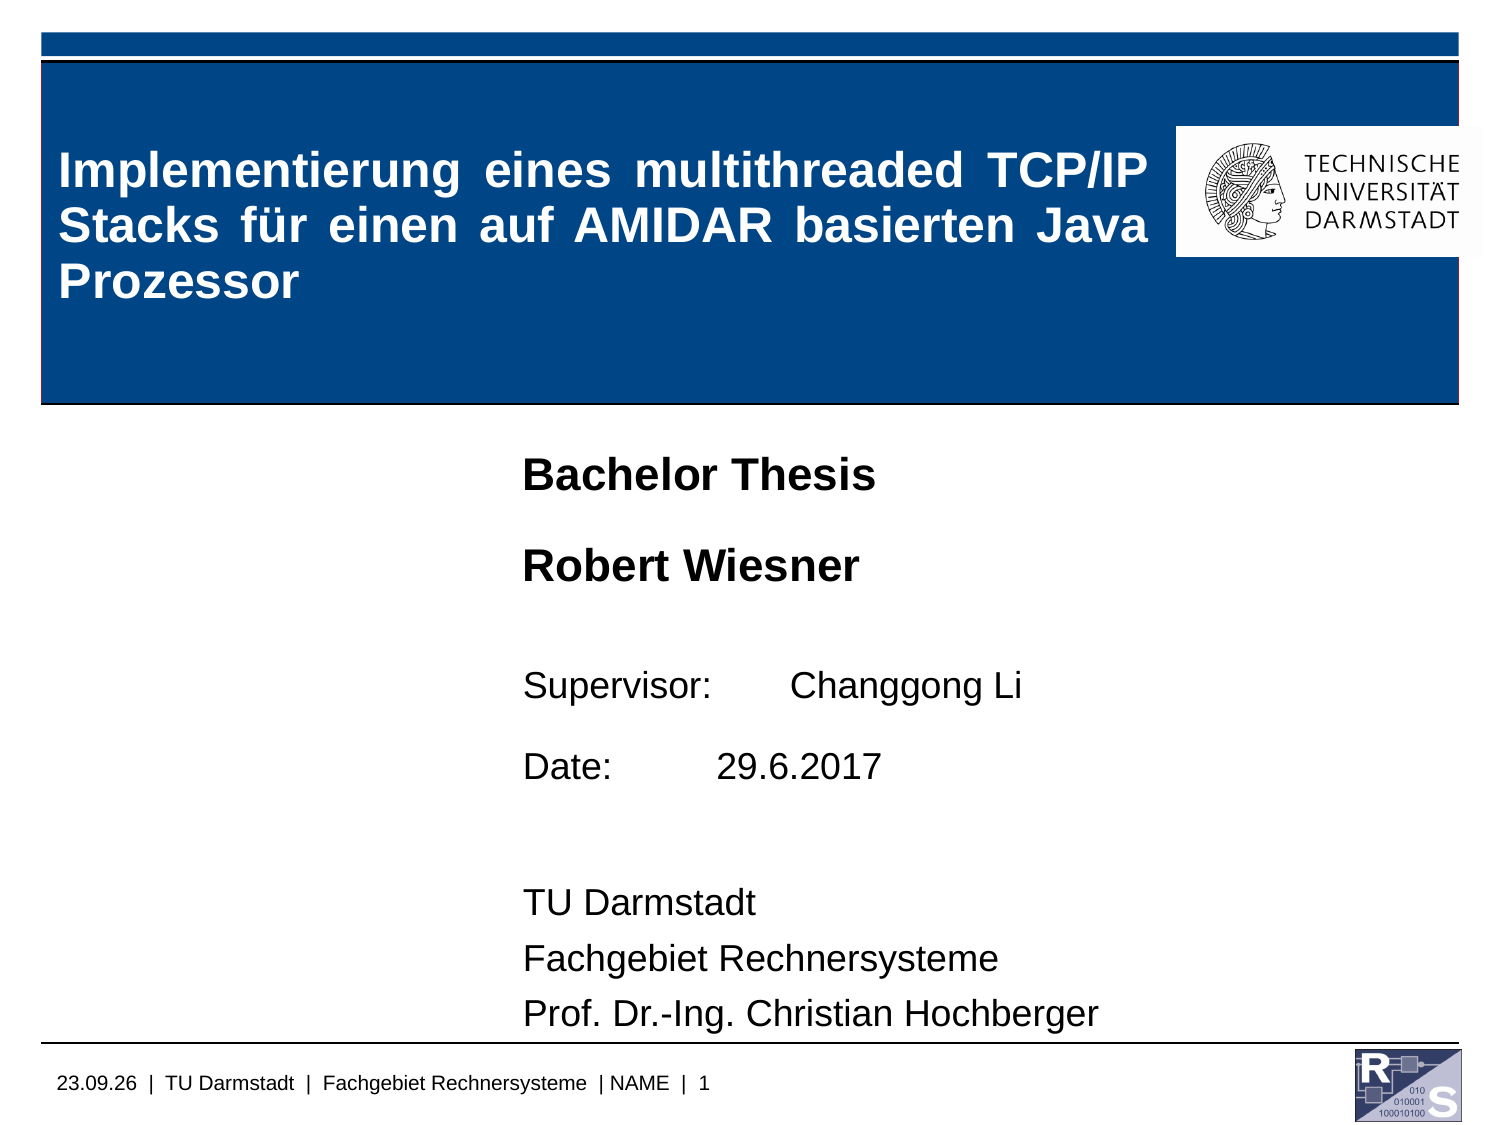

# Implementierung eines multithreaded TCP/IP Stacks für einen auf AMIDAR basierten Java Prozessor
Bachelor Thesis
Robert Wiesner
Supervisor: 	Changgong Li
Date:		29.6.2017
TU Darmstadt
Fachgebiet Rechnersysteme
Prof. Dr.-Ing. Christian Hochberger